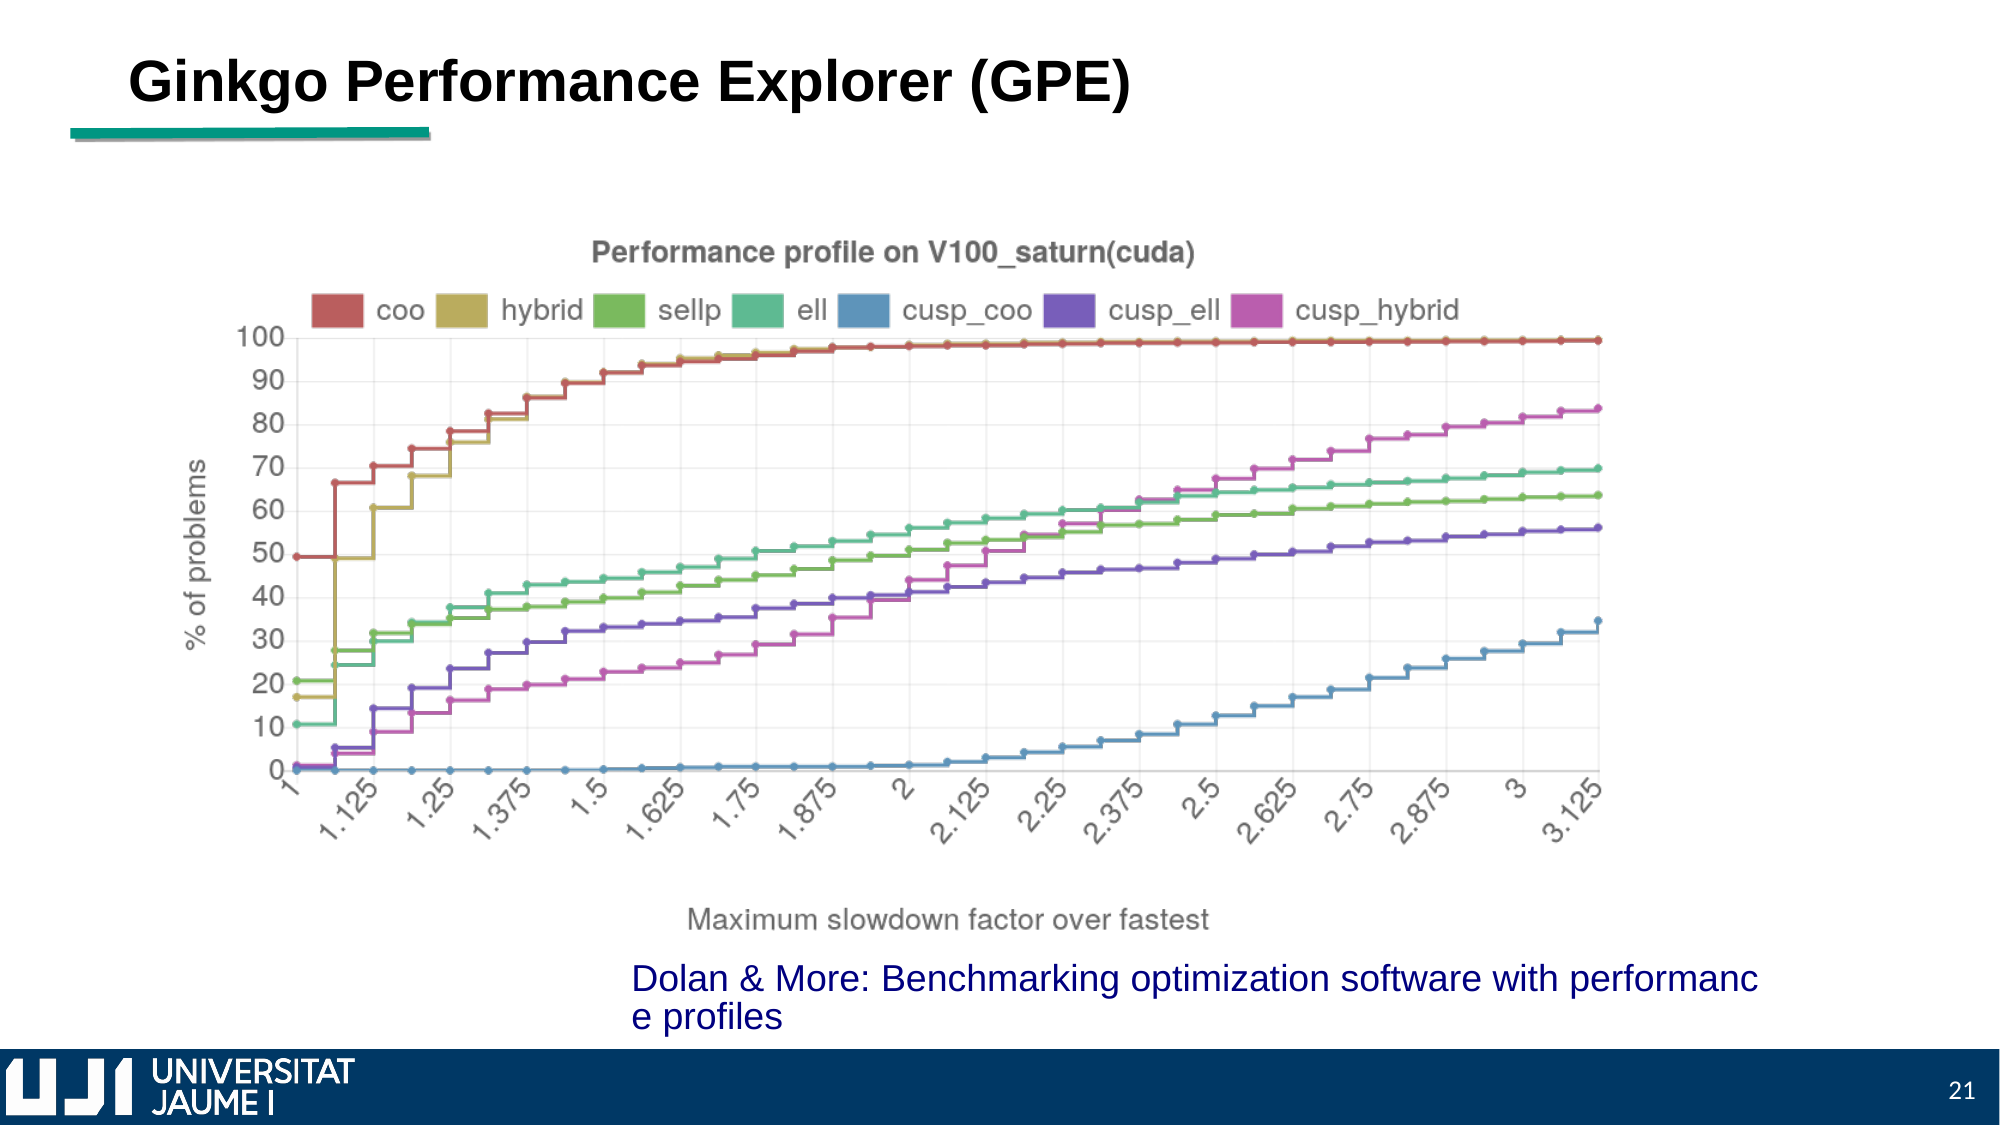

Ginkgo Performance Explorer (GPE)
Dolan & More: Benchmarking optimization software with performance profiles